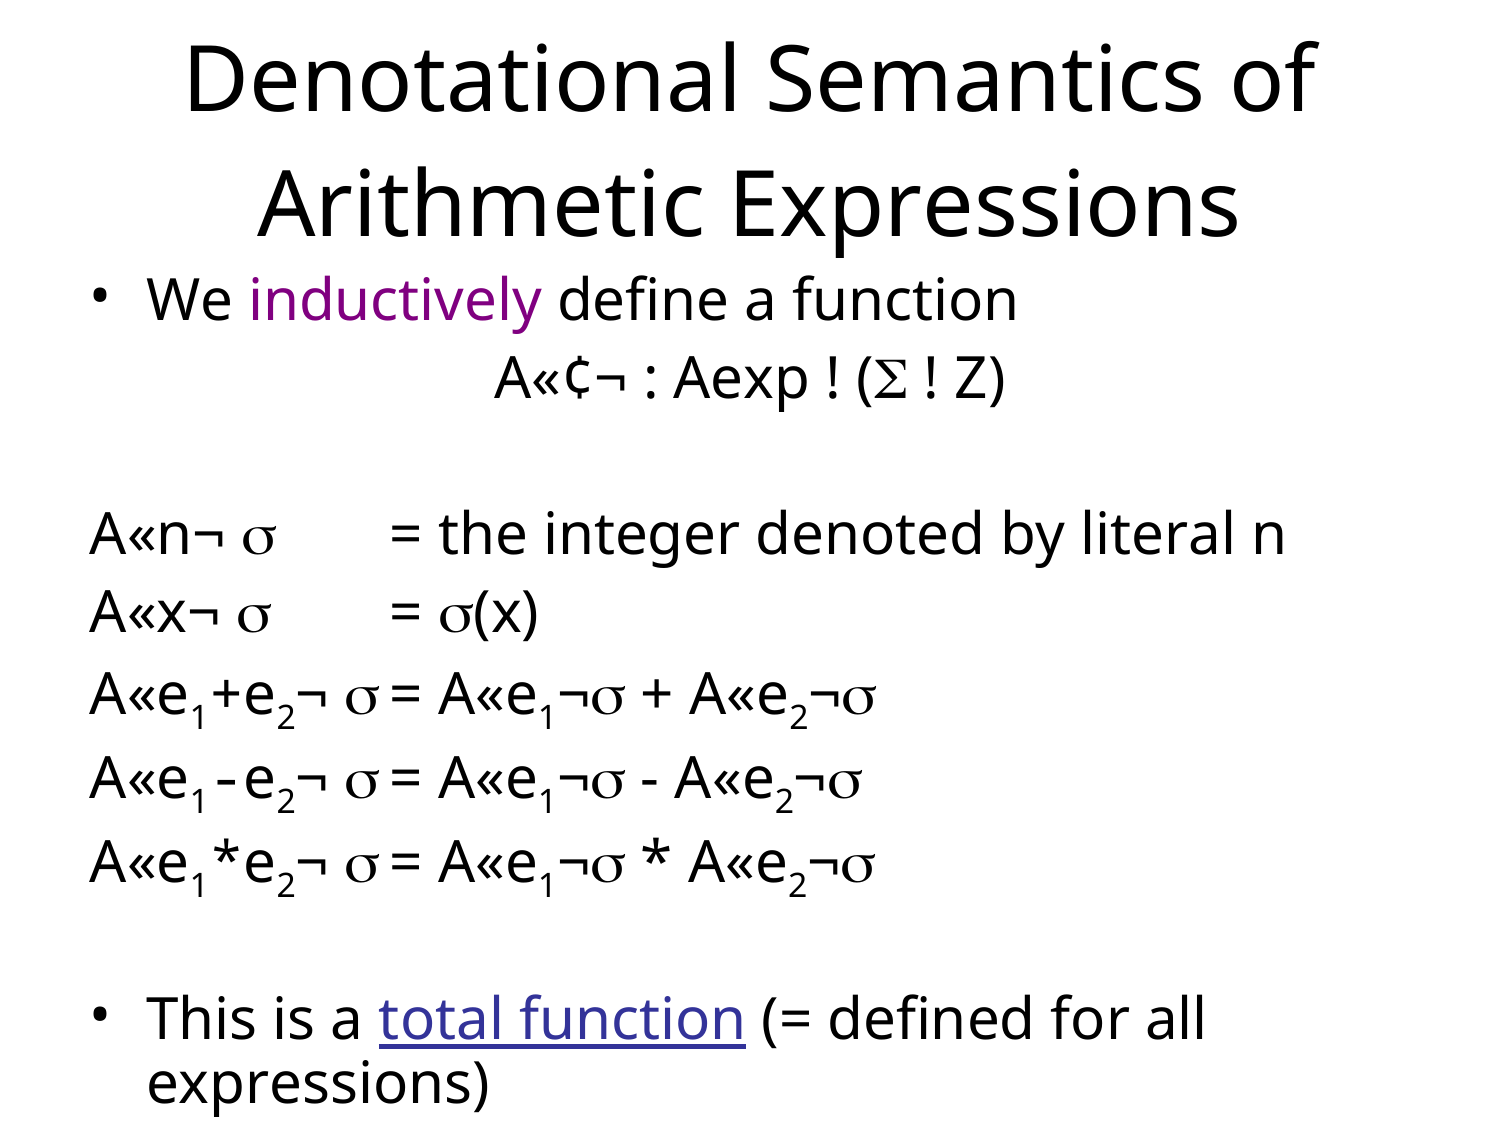

# Denotational Semantics of Arithmetic Expressions
We inductively define a function
A«¢¬ : Aexp ! ( ! Z)
A«n¬  	= the integer denoted by literal n
A«x¬  	= (x)
A«e1+e2¬ 	= A«e1¬ + A«e2¬
A«e1-e2¬ 	= A«e1¬ - A«e2¬
A«e1*e2¬ 	= A«e1¬ * A«e2¬
This is a total function (= defined for all expressions)